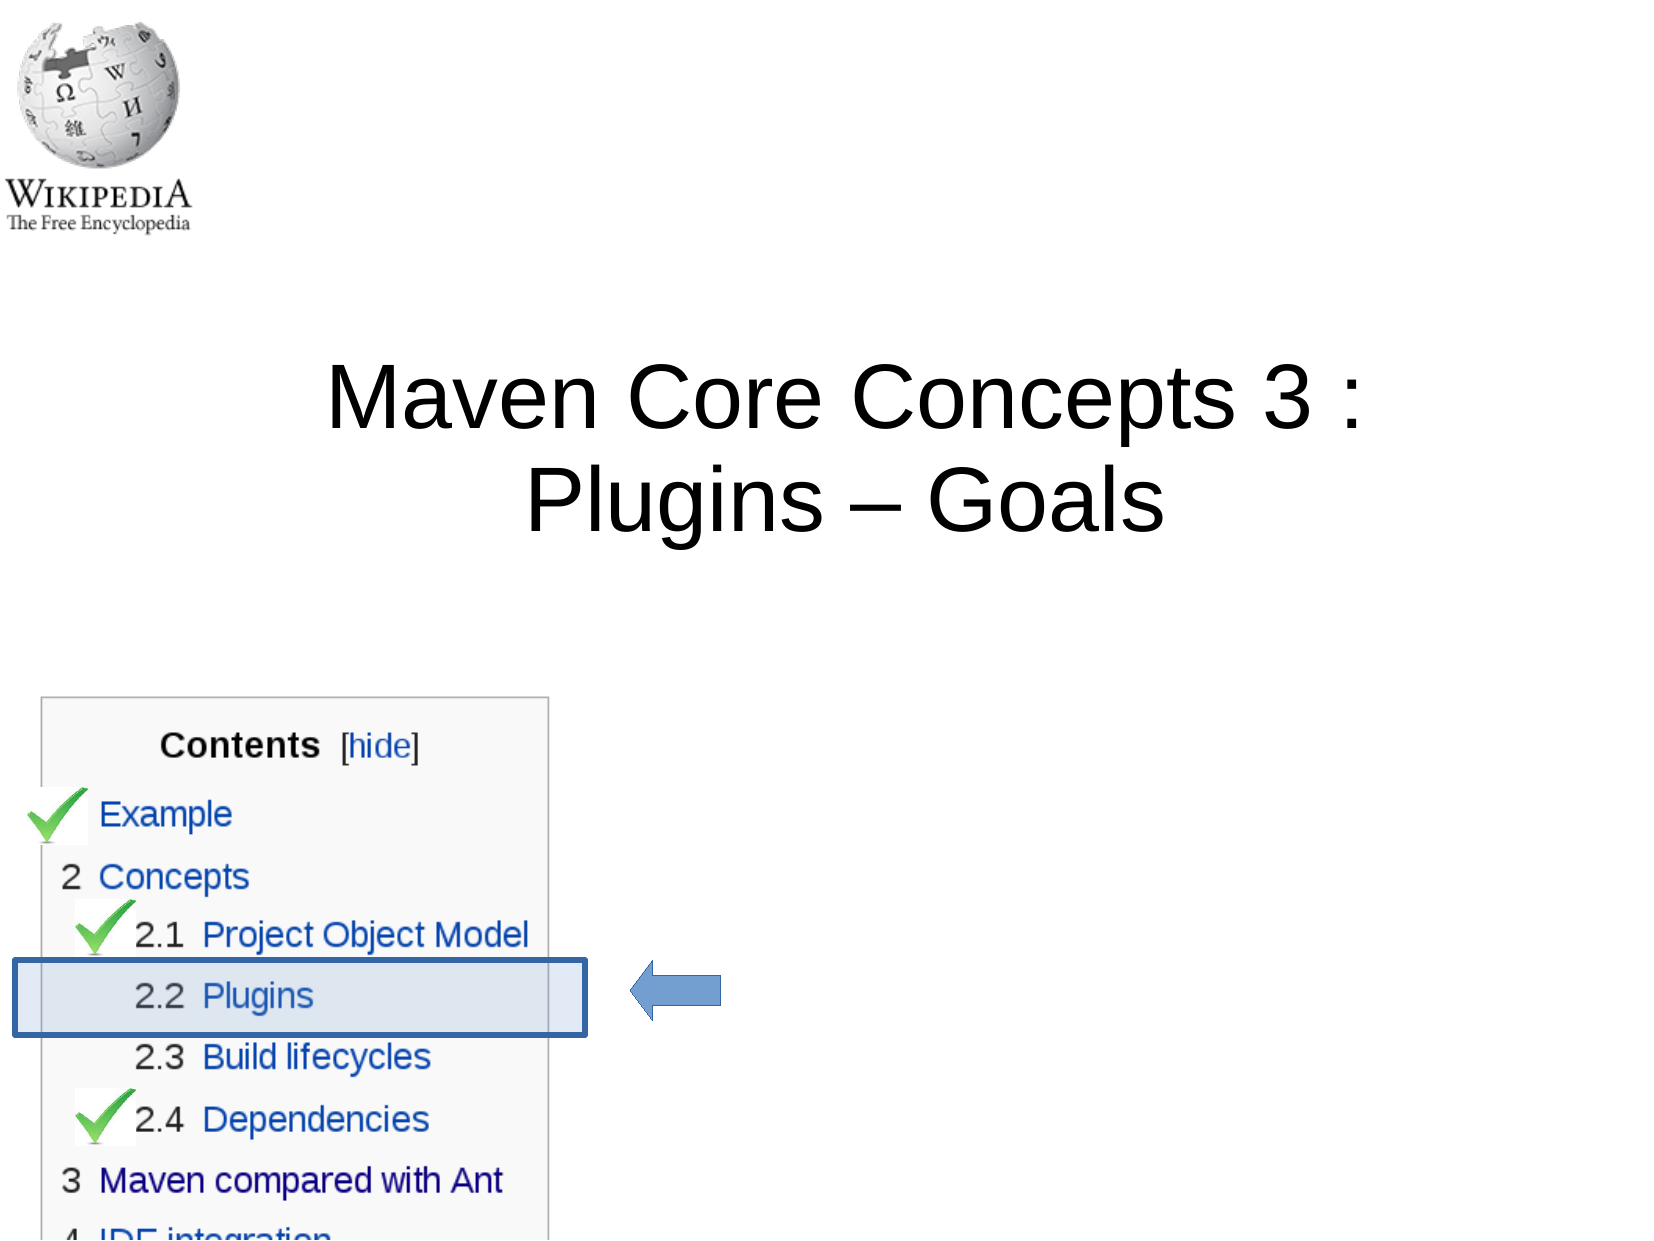

# Maven Core Concepts 3 : Plugins – Goals